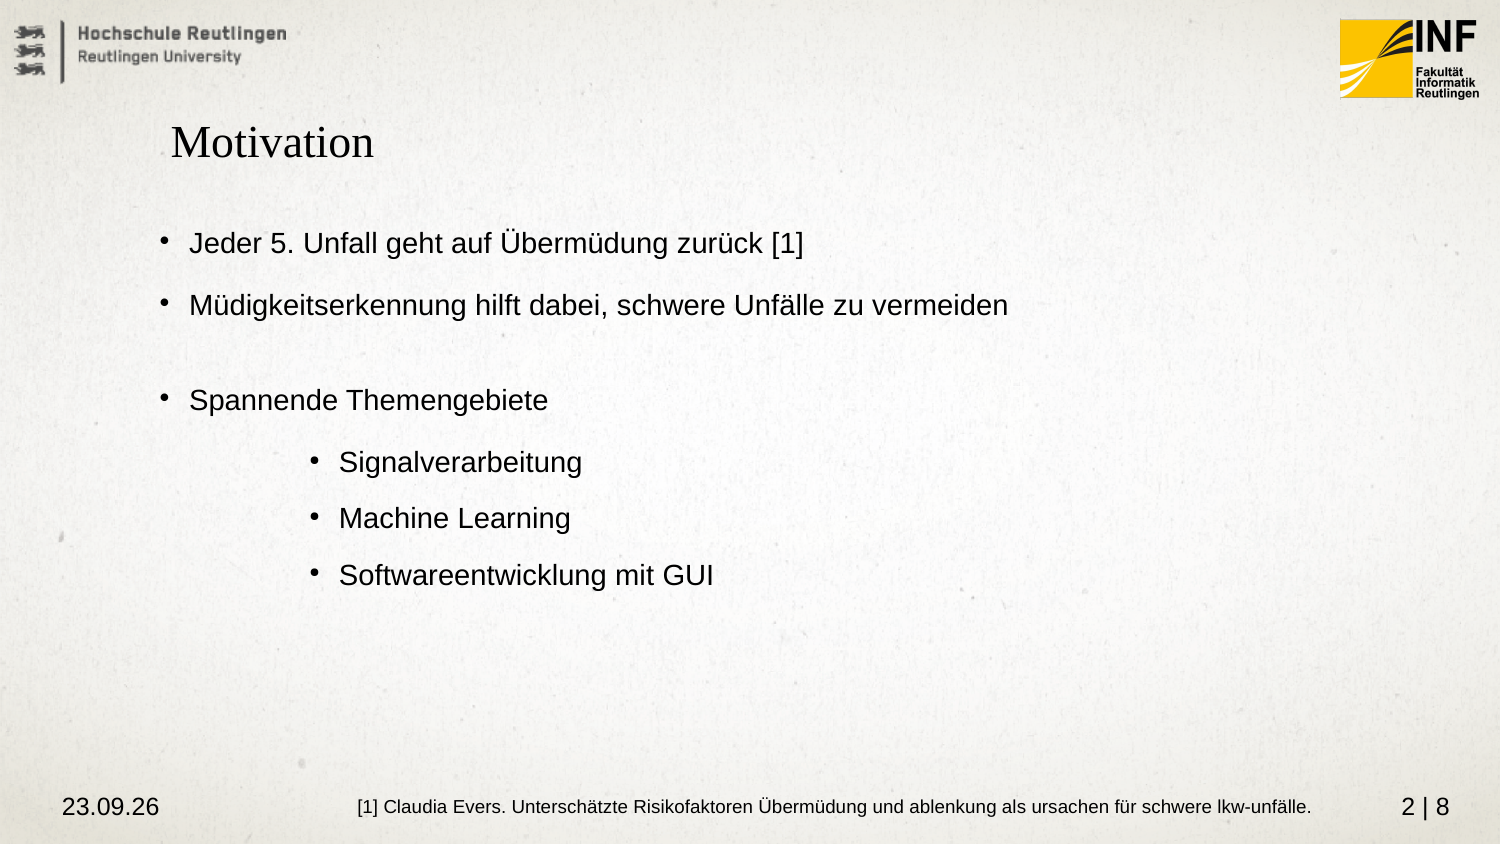

# Motivation
Jeder 5. Unfall geht auf Übermüdung zurück [1]
Müdigkeitserkennung hilft dabei, schwere Unfälle zu vermeiden
Spannende Themengebiete
Signalverarbeitung
Machine Learning
Softwareentwicklung mit GUI
[1] Claudia Evers. Unterschätzte Risikofaktoren Übermüdung und ablenkung als ursachen für schwere lkw-unfälle.